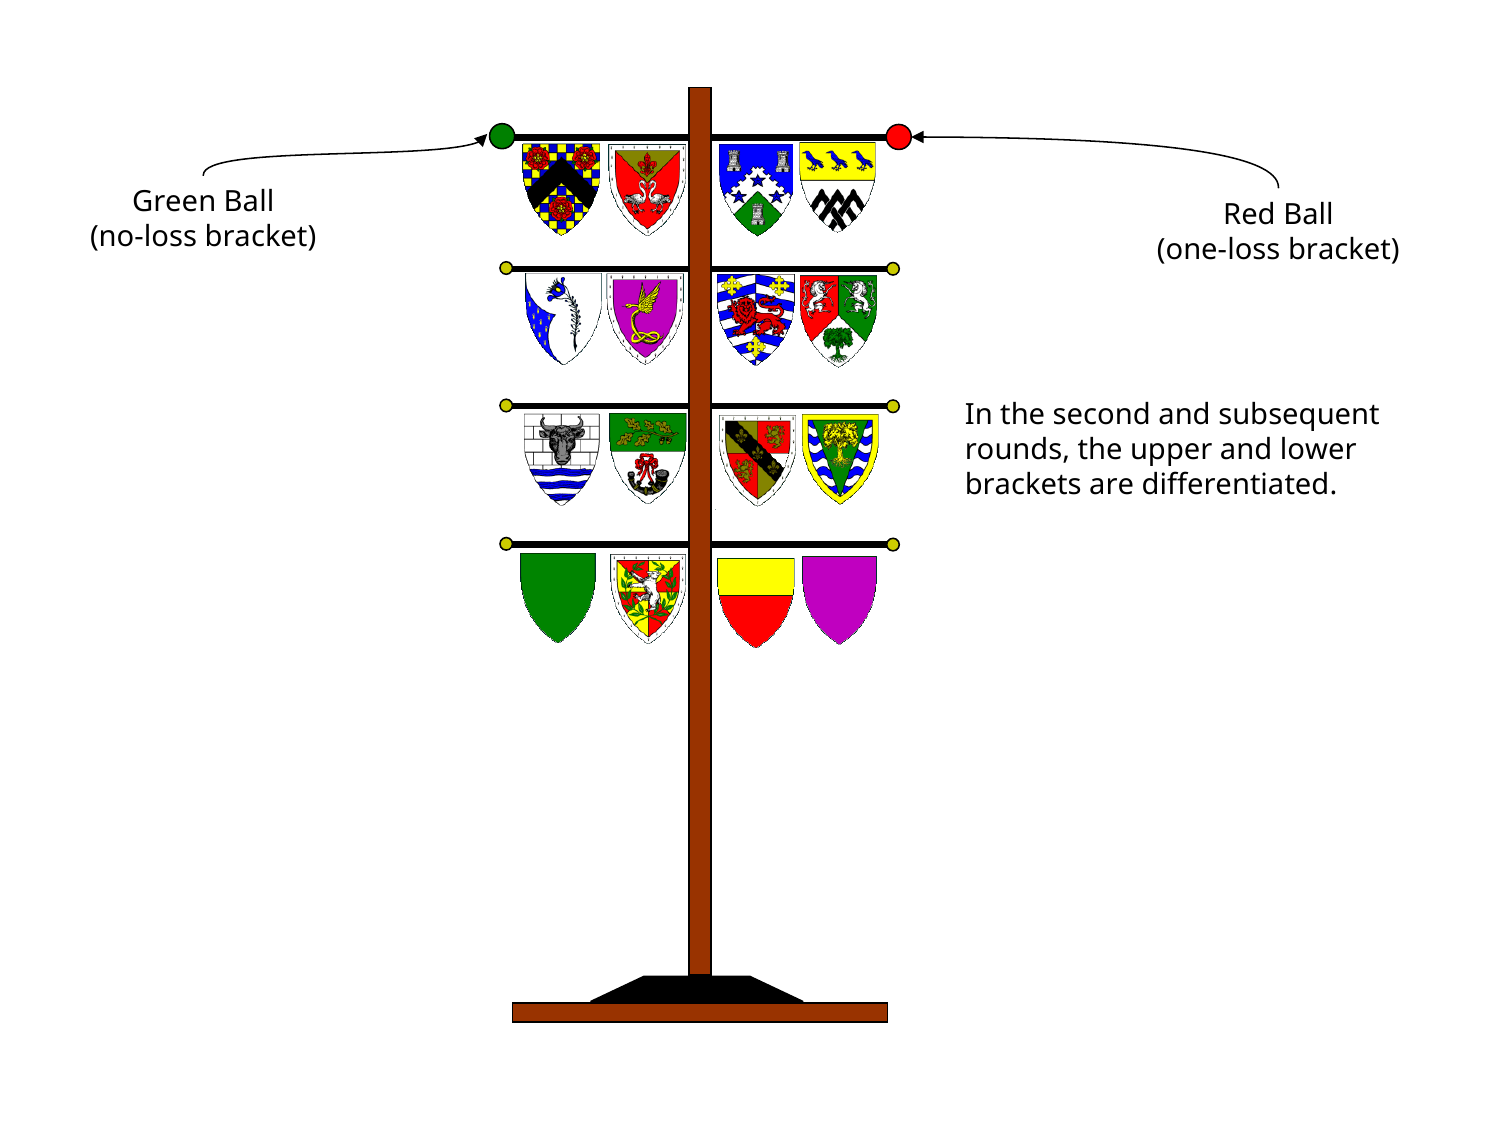

Green Ball
(no-loss bracket)
Red Ball
(one-loss bracket)
In the second and subsequent
rounds, the upper and lower
brackets are differentiated.